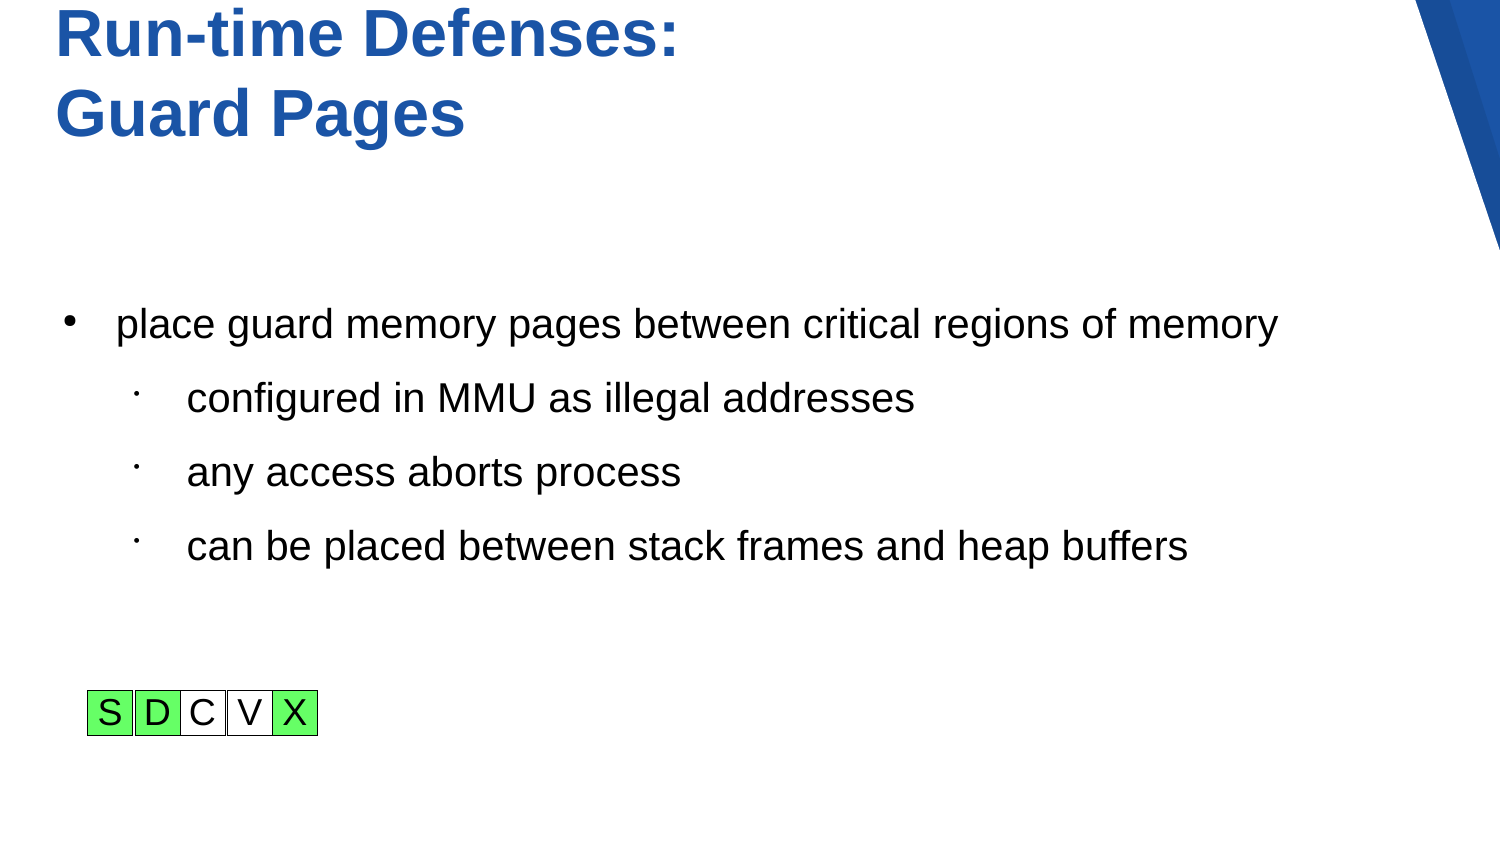

Run-time Defenses:
Guard Pages
# place guard memory pages between critical regions of memory
configured in MMU as illegal addresses
any access aborts process
can be placed between stack frames and heap buffers
S
D
C
V
X